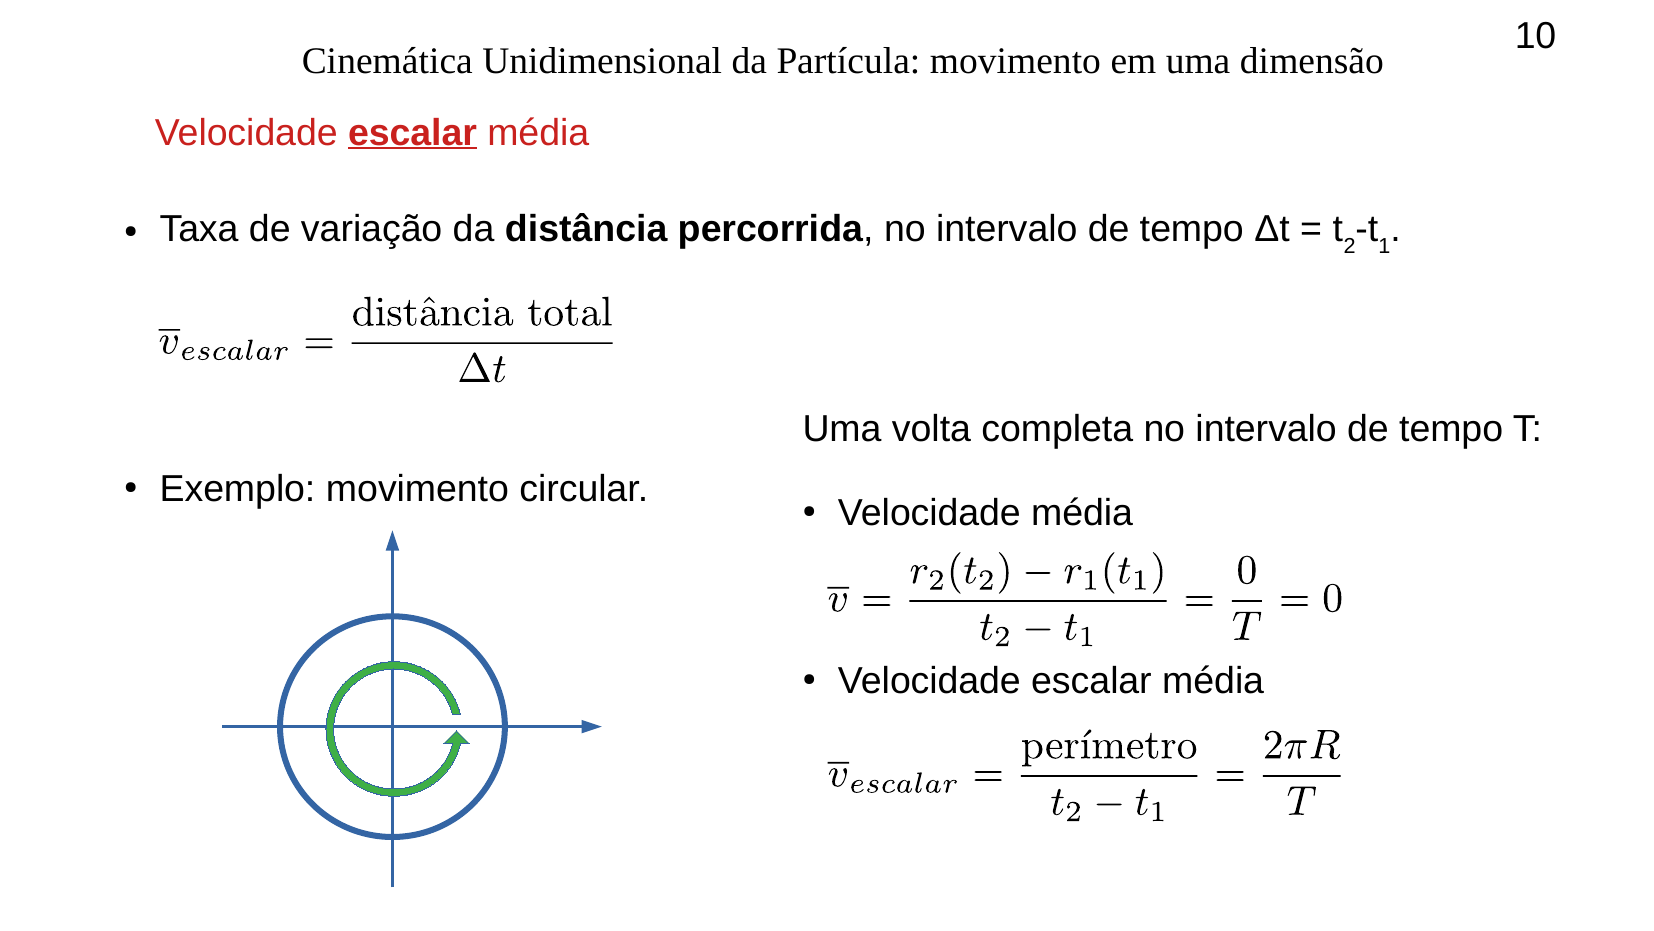

Cinemática Unidimensional da Partícula: movimento em uma dimensão
Velocidade escalar média
Taxa de variação da distância percorrida, no intervalo de tempo Δt = t2-t1.
Exemplo: movimento circular.
Uma volta completa no intervalo de tempo T:
Velocidade média
Velocidade escalar média